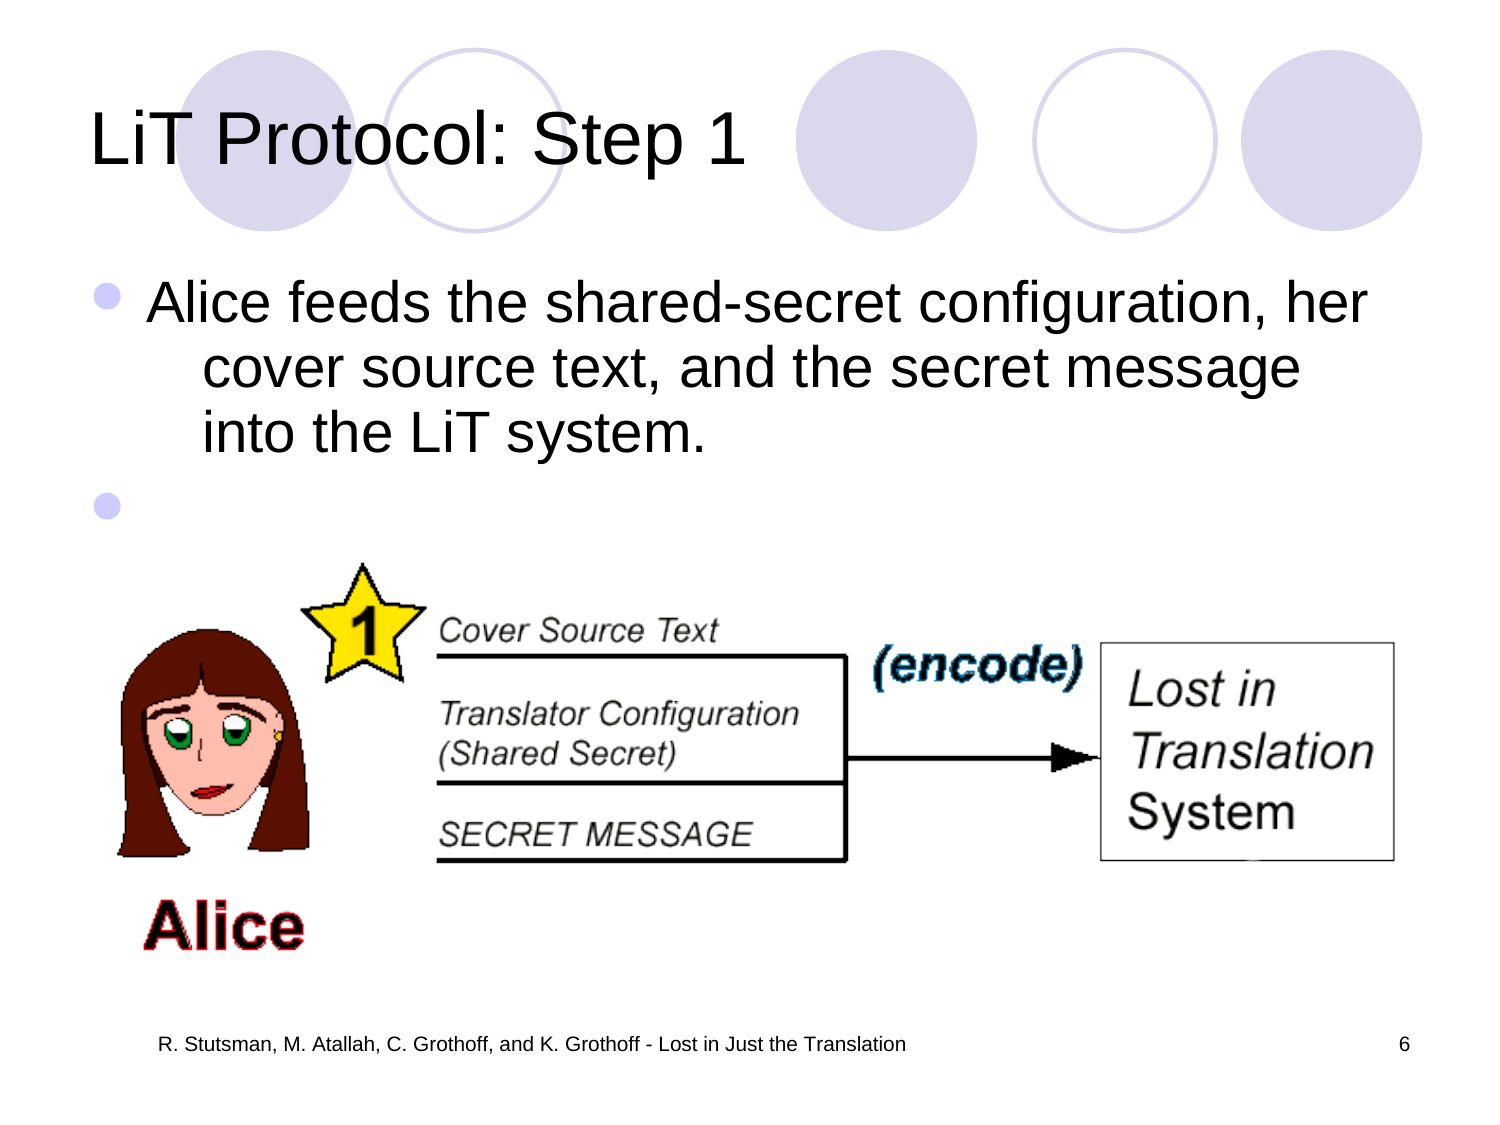

# LiT Protocol: Step 1
Alice feeds the shared-secret configuration, her cover source text, and the secret message into the LiT system.
R. Stutsman, M. Atallah, C. Grothoff, and K. Grothoff - Lost in Just the Translation
6